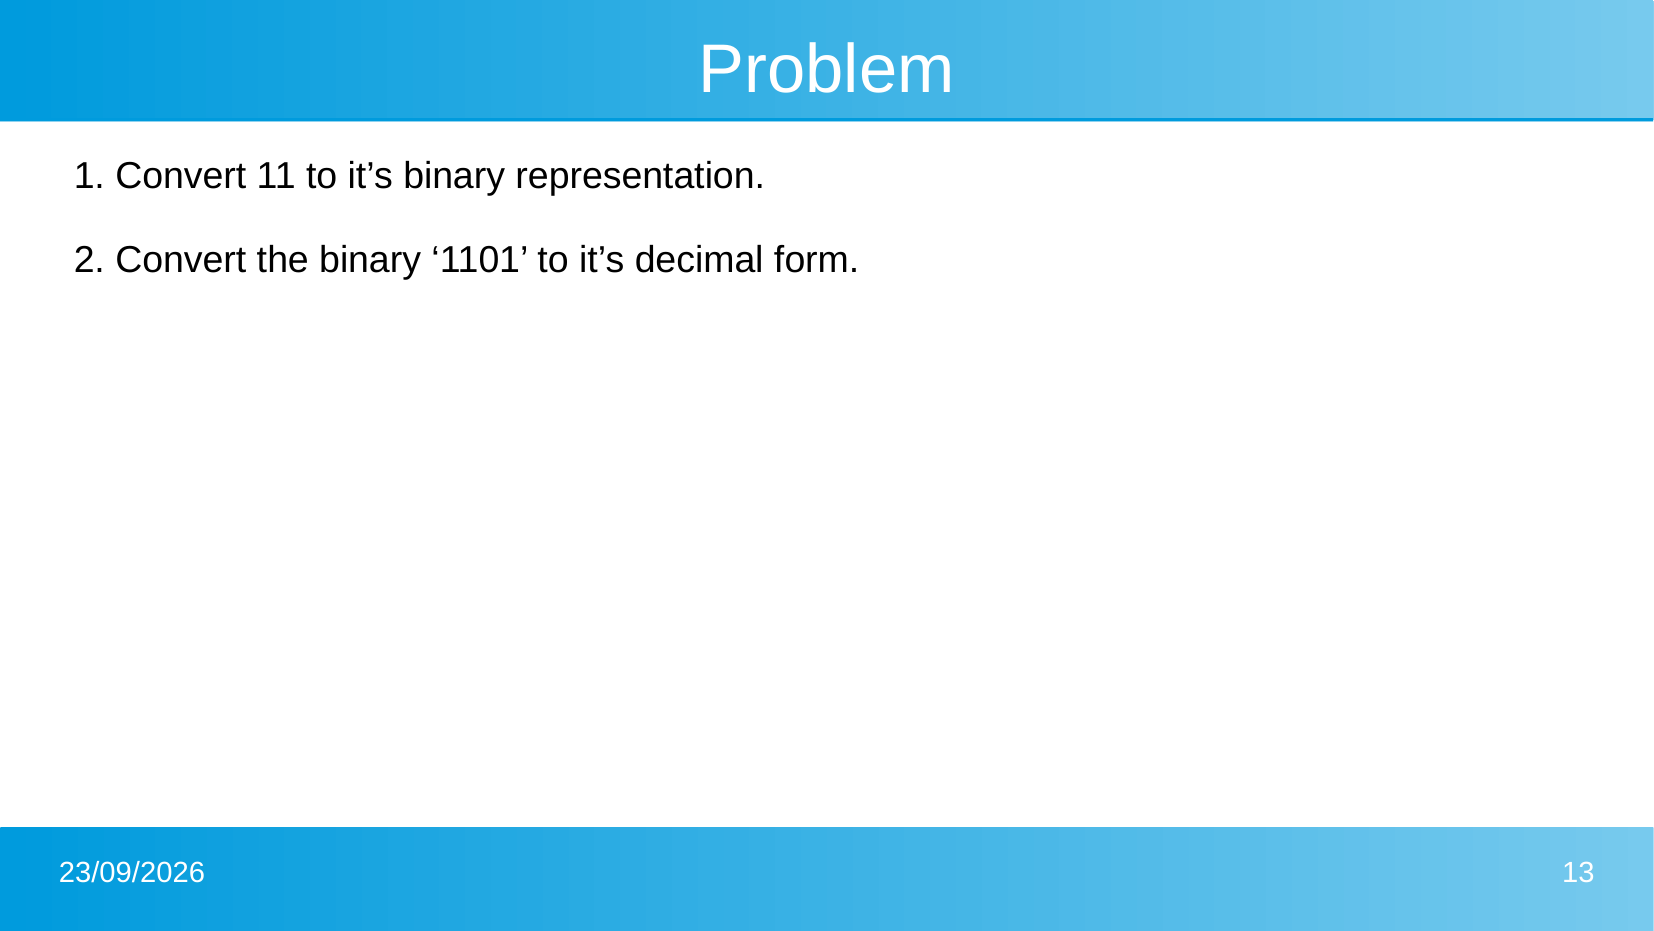

# Problem
1. Convert 11 to it’s binary representation.
2. Convert the binary ‘1101’ to it’s decimal form.
13